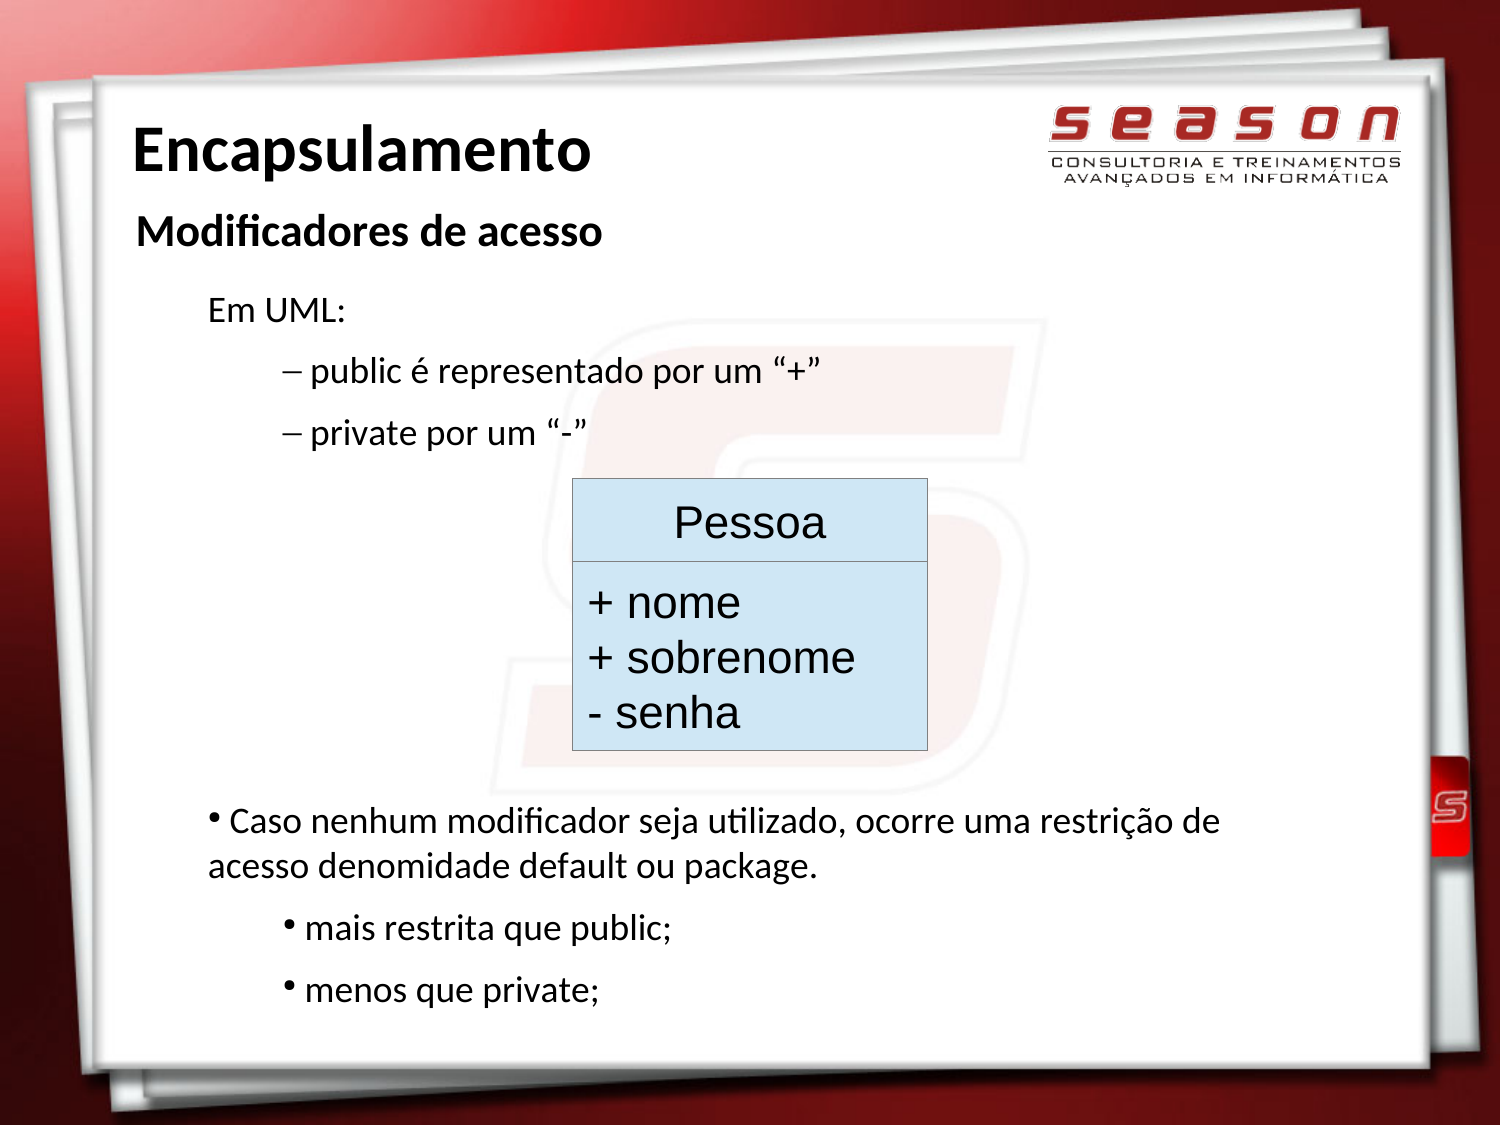

# Encapsulamento
Modificadores de acesso
Em UML:
 public é representado por um “+”
 private por um “-”
Pessoa
+ nome
+ sobrenome
- senha
 Caso nenhum modificador seja utilizado, ocorre uma restrição de acesso denomidade default ou package.
 mais restrita que public;
 menos que private;